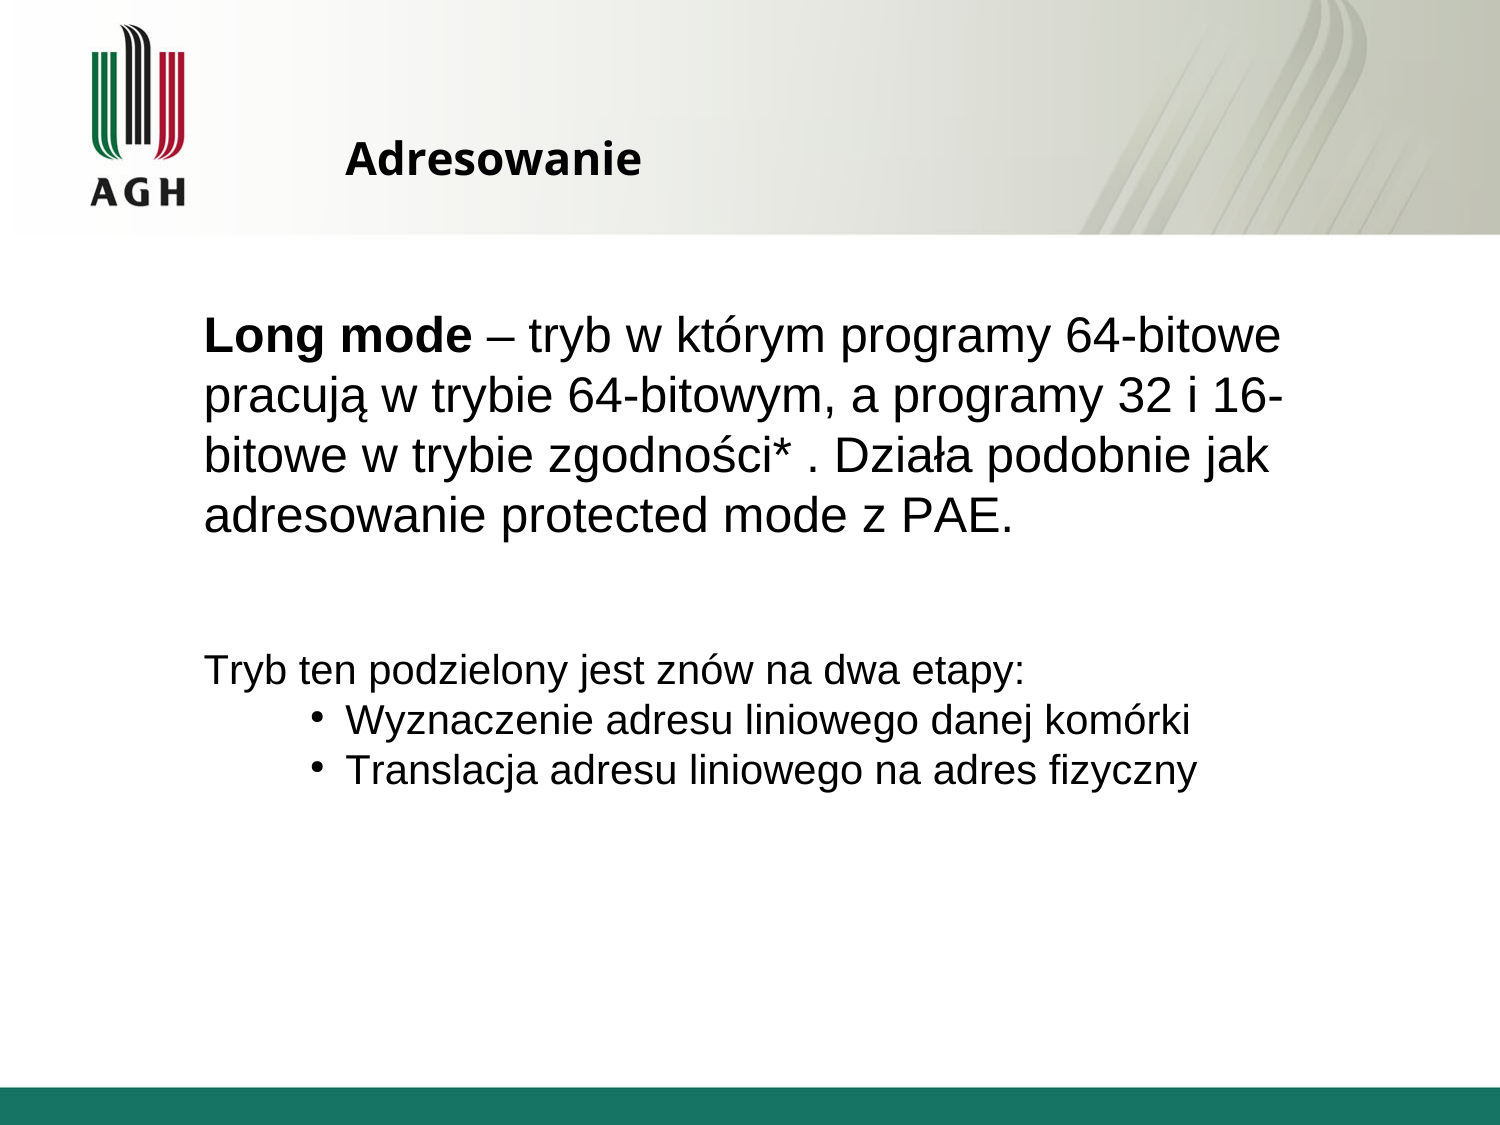

# Adresowanie
Long mode – tryb w którym programy 64-bitowe pracują w trybie 64-bitowym, a programy 32 i 16-bitowe w trybie zgodności* . Działa podobnie jak adresowanie protected mode z PAE.
Tryb ten podzielony jest znów na dwa etapy:
Wyznaczenie adresu liniowego danej komórki
Translacja adresu liniowego na adres fizyczny